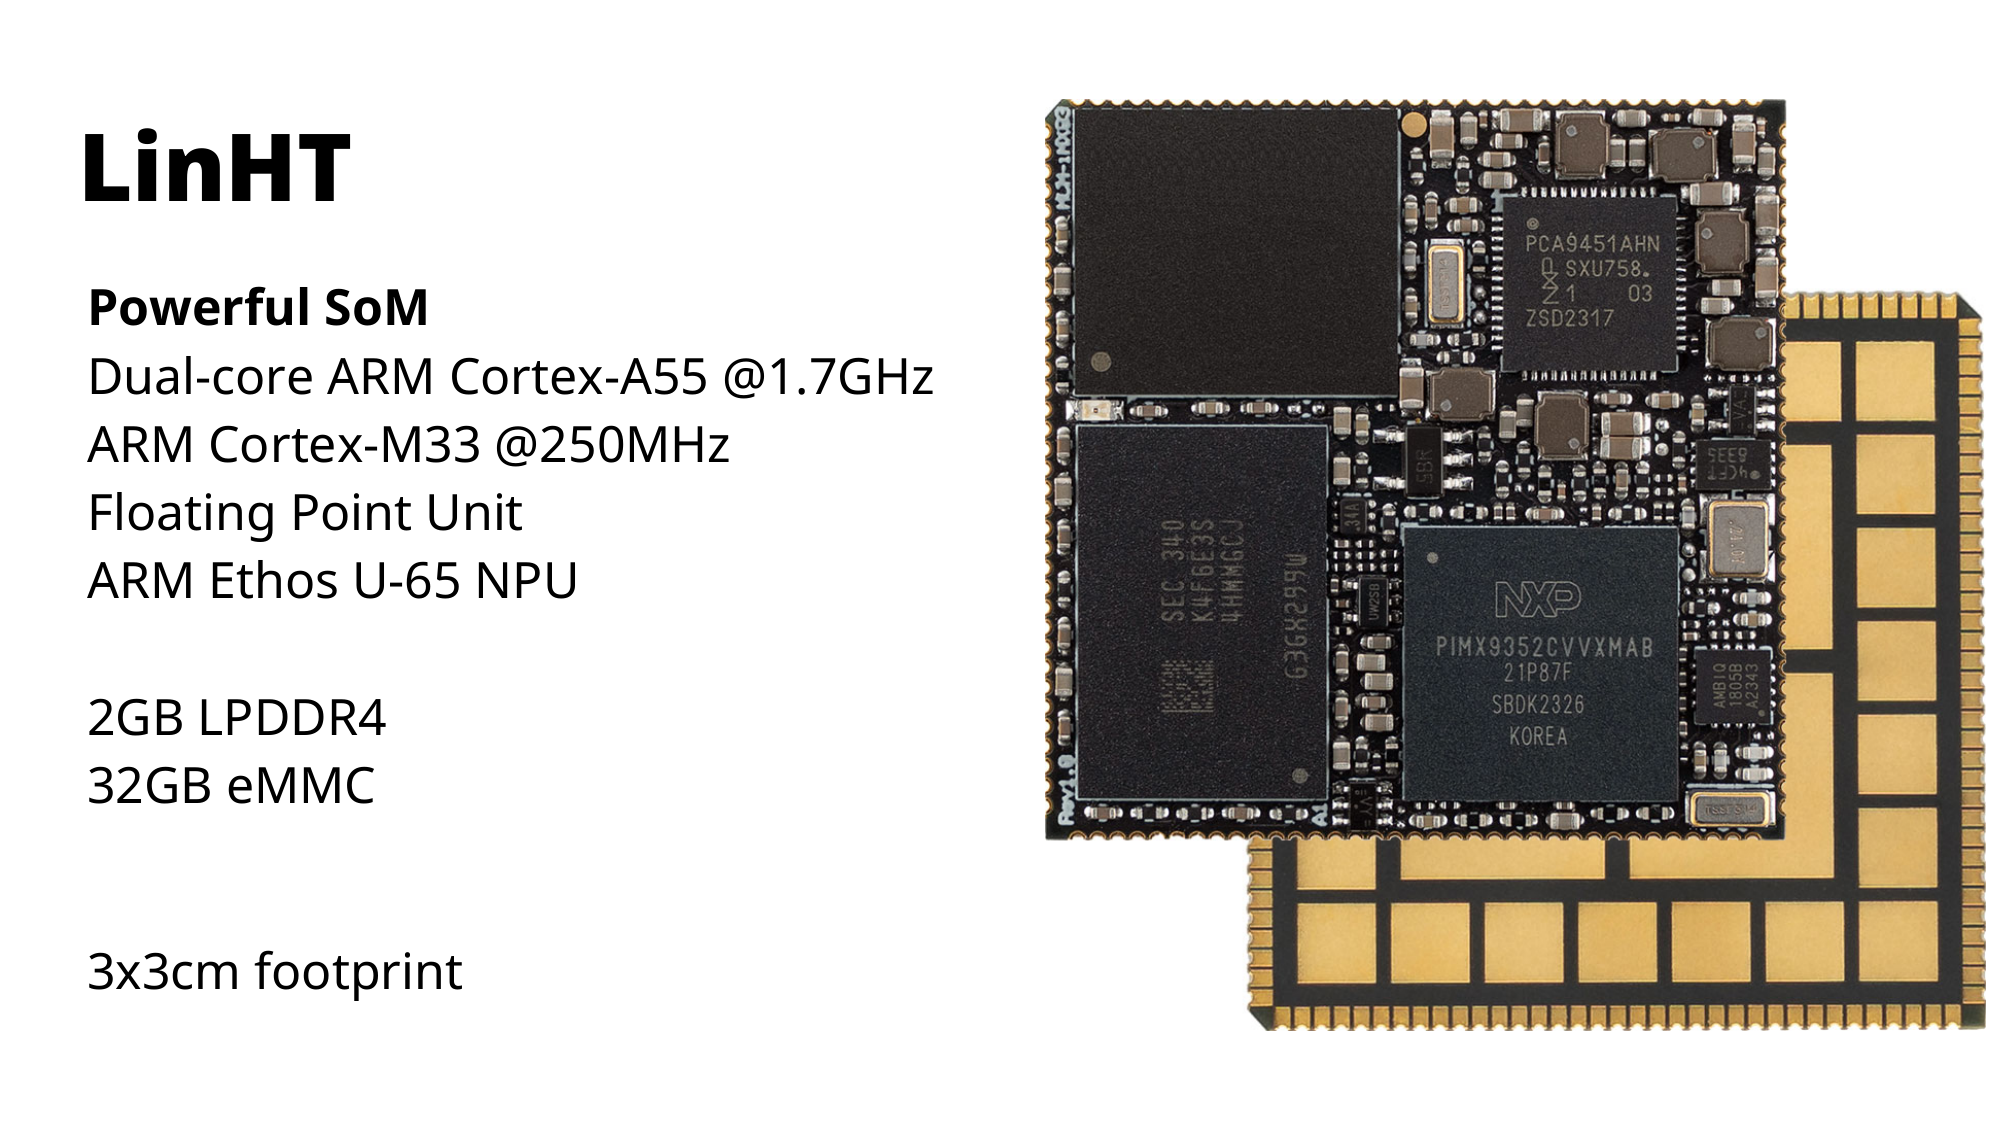

LinHT
Powerful SoM
Dual-core ARM Cortex-A55 @1.7GHz
ARM Cortex-M33 @250MHz
Floating Point Unit
ARM Ethos U-65 NPU
2GB LPDDR4
32GB eMMC
3x3cm footprint